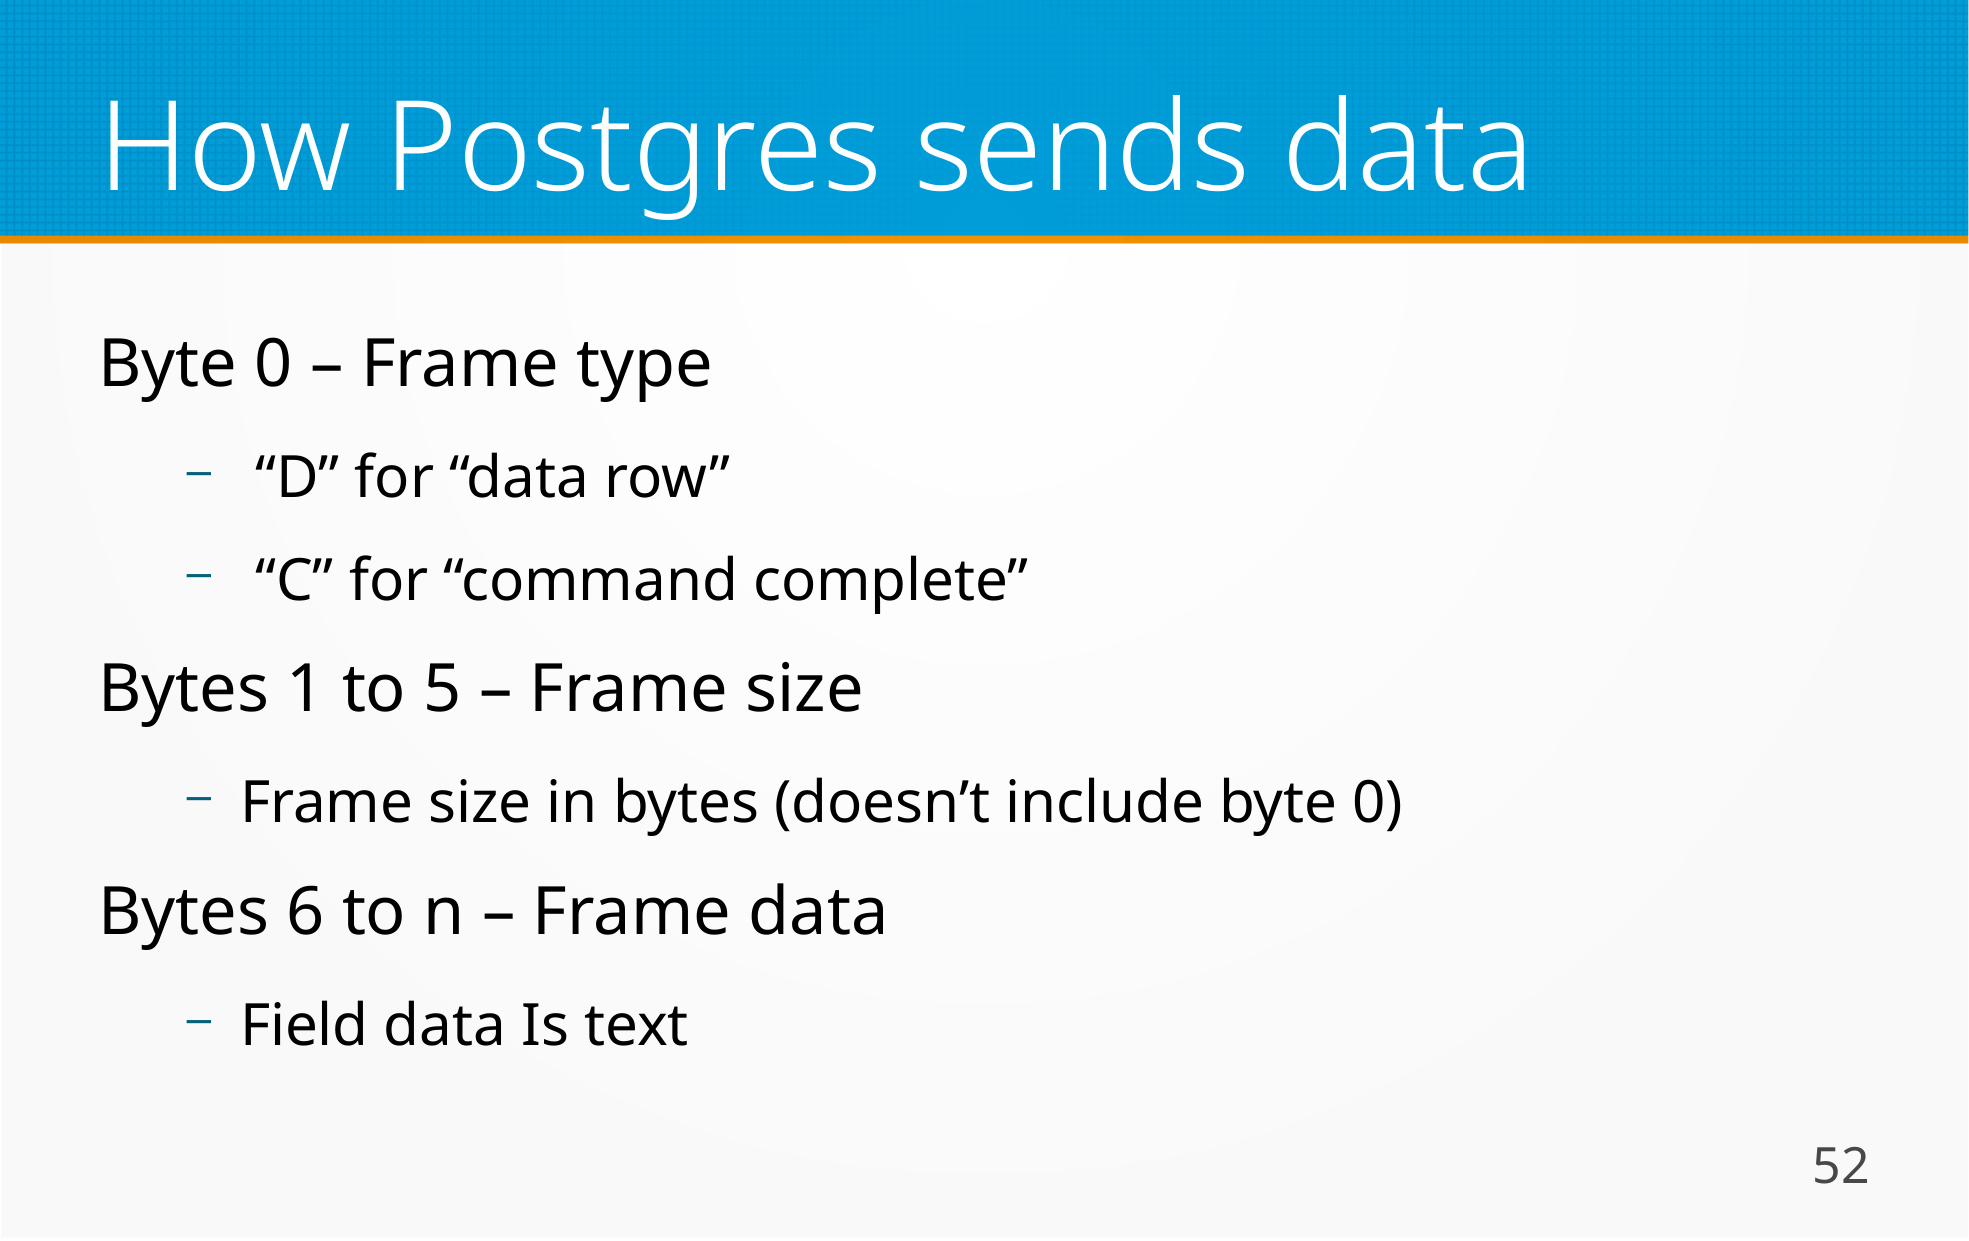

# How Postgres sends data
Byte 0 – Frame type
 “D” for “data row”
 “C” for “command complete”
Bytes 1 to 5 – Frame size
Frame size in bytes (doesn’t include byte 0)
Bytes 6 to n – Frame data
Field data Is text
52